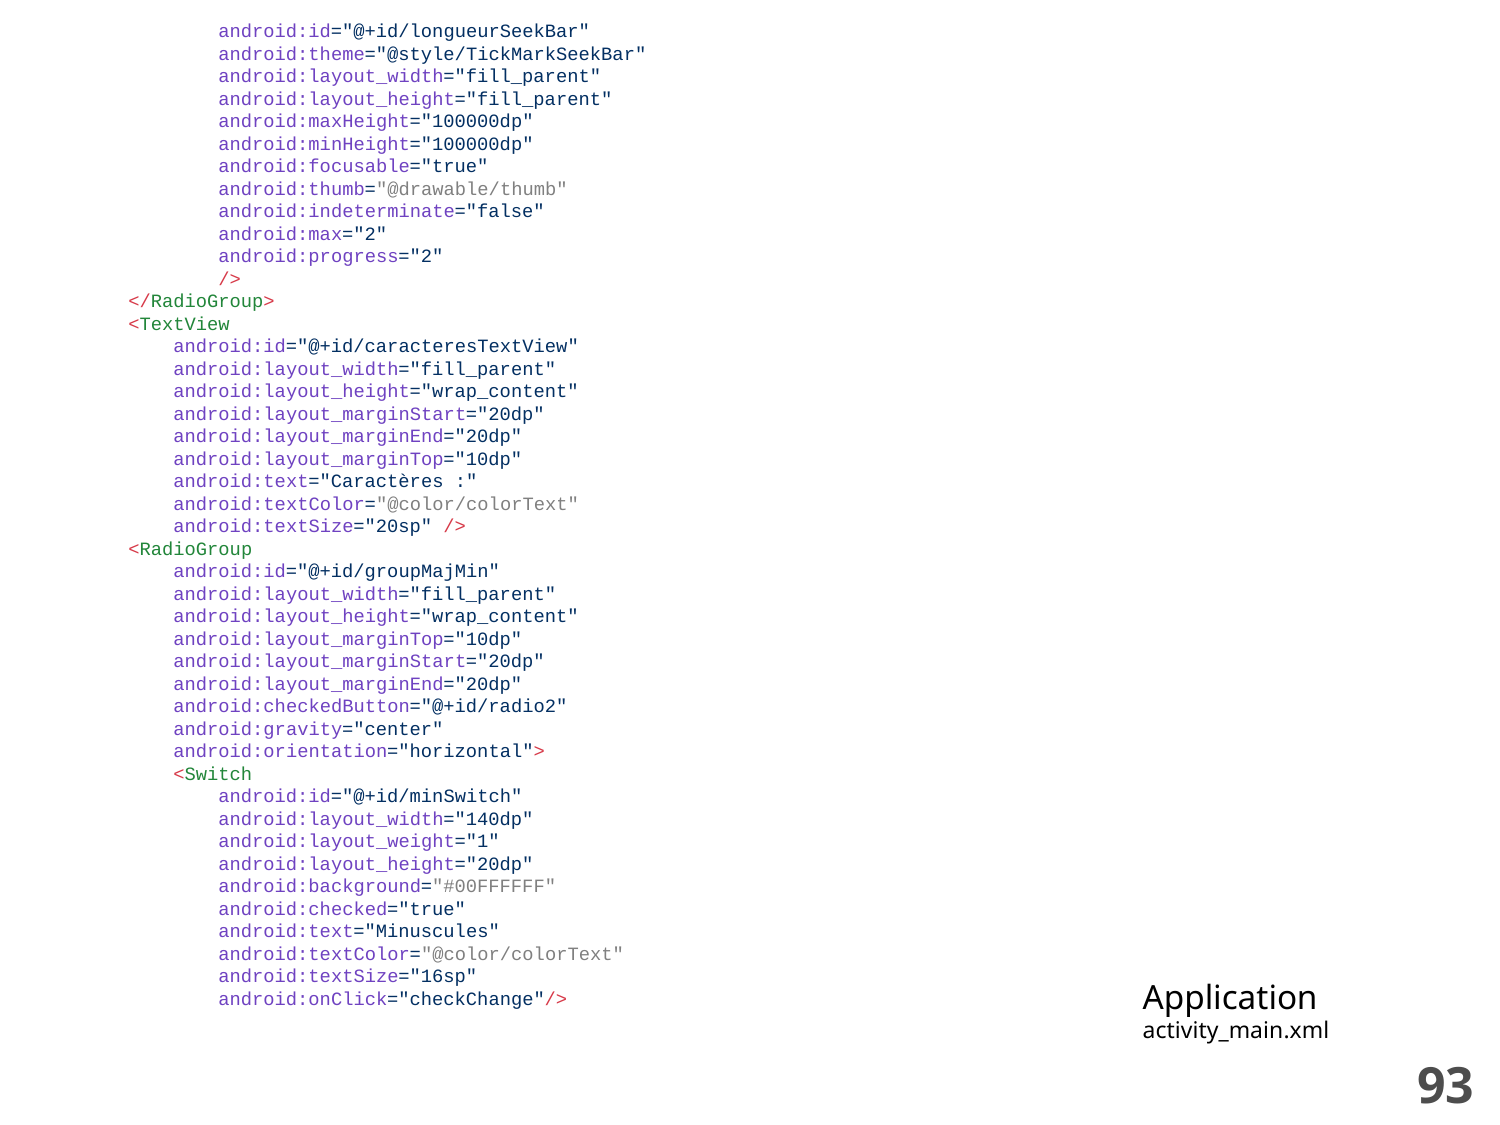

android:id="@+id/longueurSeekBar"
 android:theme="@style/TickMarkSeekBar"
 android:layout_width="fill_parent"
 android:layout_height="fill_parent"
 android:maxHeight="100000dp"
 android:minHeight="100000dp"
 android:focusable="true"
 android:thumb="@drawable/thumb"
 android:indeterminate="false"
 android:max="2"
 android:progress="2"
 />
 </RadioGroup>
 <TextView
 android:id="@+id/caracteresTextView"
 android:layout_width="fill_parent"
 android:layout_height="wrap_content"
 android:layout_marginStart="20dp"
 android:layout_marginEnd="20dp"
 android:layout_marginTop="10dp"
 android:text="Caractères :"
 android:textColor="@color/colorText"
 android:textSize="20sp" />
 <RadioGroup
 android:id="@+id/groupMajMin"
 android:layout_width="fill_parent"
 android:layout_height="wrap_content"
 android:layout_marginTop="10dp"
 android:layout_marginStart="20dp"
 android:layout_marginEnd="20dp"
 android:checkedButton="@+id/radio2"
 android:gravity="center"
 android:orientation="horizontal">
 <Switch
 android:id="@+id/minSwitch"
 android:layout_width="140dp"
 android:layout_weight="1"
 android:layout_height="20dp"
 android:background="#00FFFFFF"
 android:checked="true"
 android:text="Minuscules"
 android:textColor="@color/colorText"
 android:textSize="16sp"
 android:onClick="checkChange"/>
Application
activity_main.xml